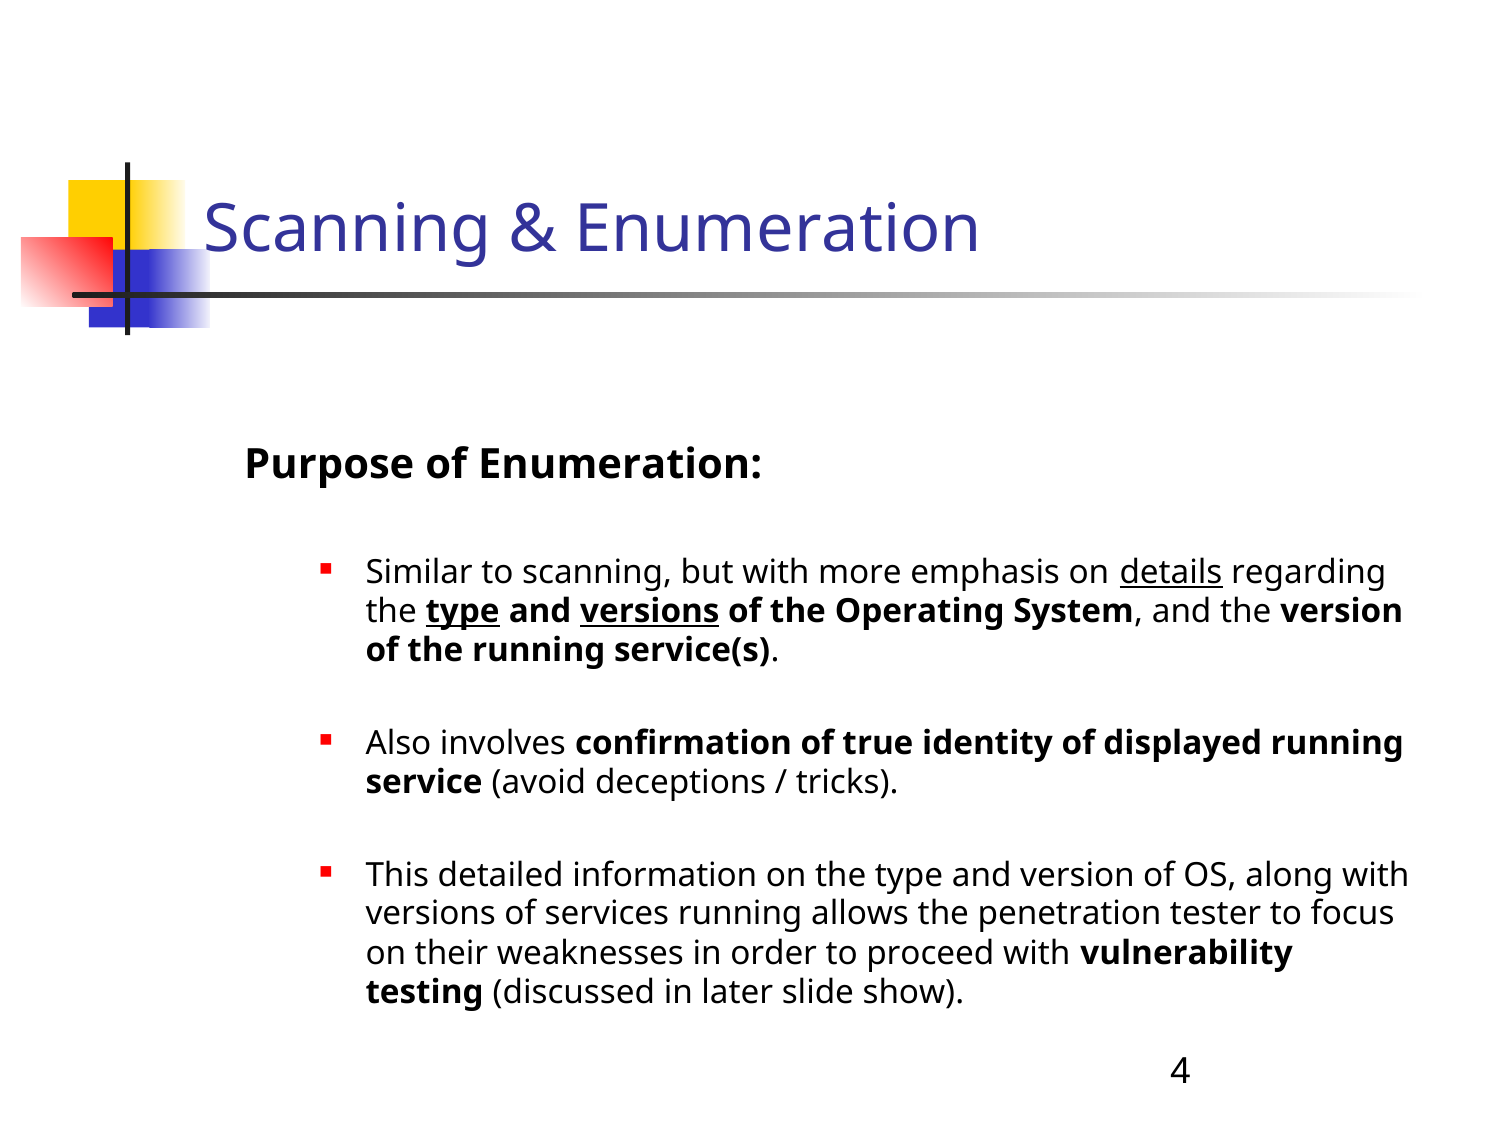

# Scanning & Enumeration
Purpose of Enumeration:
Similar to scanning, but with more emphasis on details regarding the type and versions of the Operating System, and the version of the running service(s).
Also involves confirmation of true identity of displayed running service (avoid deceptions / tricks).
This detailed information on the type and version of OS, along with versions of services running allows the penetration tester to focus on their weaknesses in order to proceed with vulnerability testing (discussed in later slide show).
4